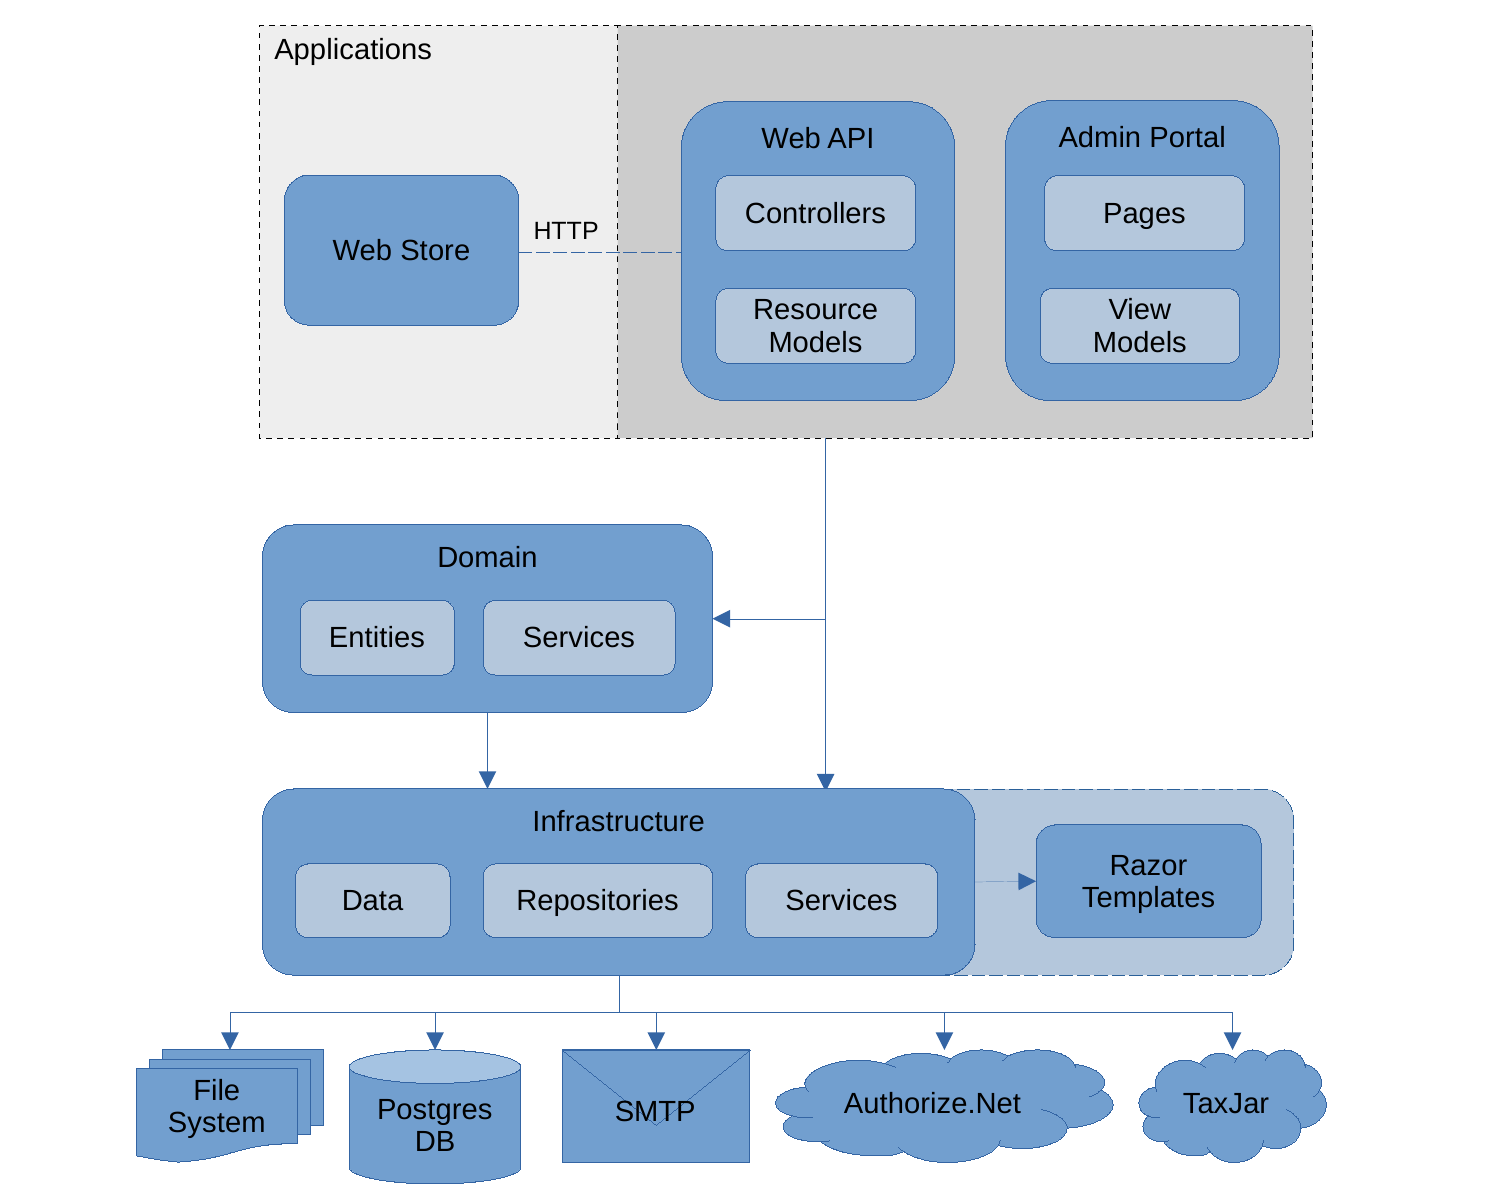

Applications
Admin Portal
Web API
Web Store
Controllers
Pages
HTTP
Resource Models
View Models
Domain
Entities
Services
Infrastructure
Razor Templates
Data
Repositories
Services
File System
Postgres
DB
Authorize.Net
TaxJar
SMTP